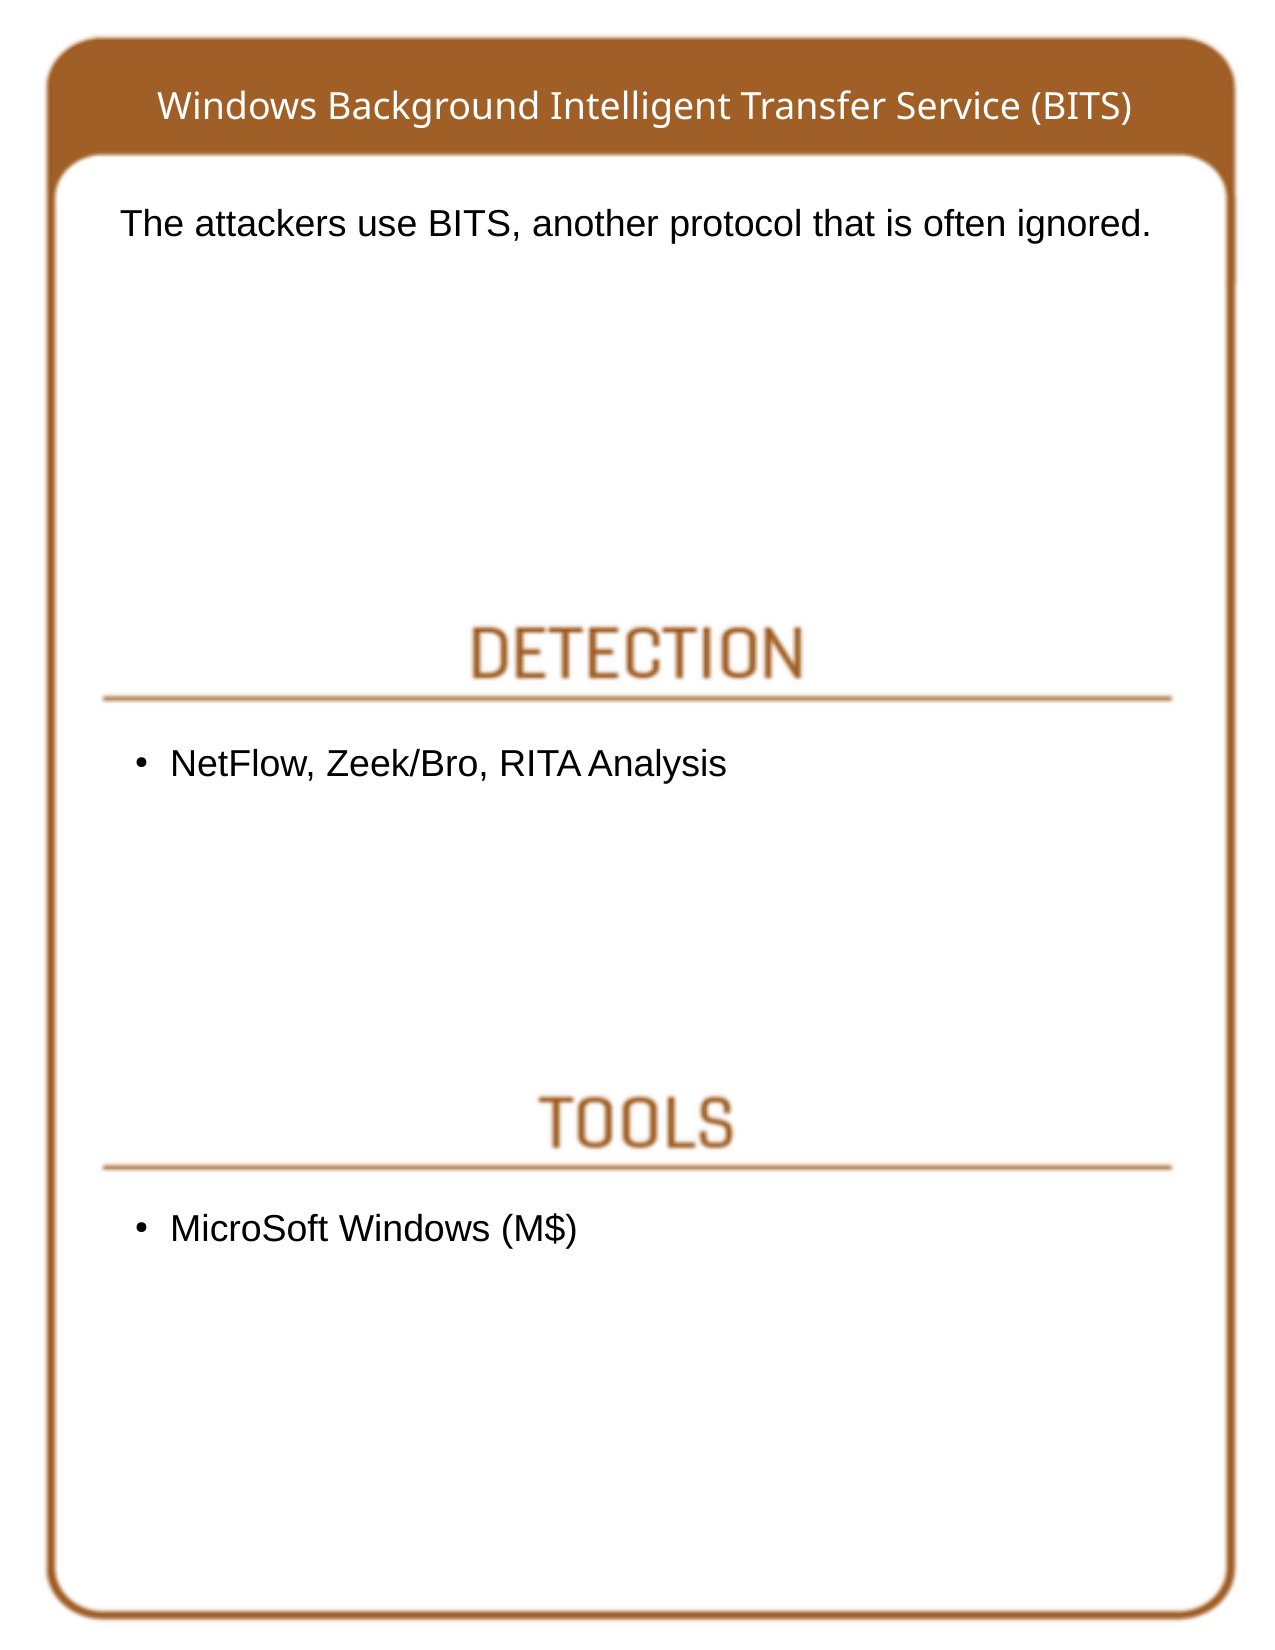

Windows Background Intelligent Transfer Service (BITS)
The attackers use BITS, another protocol that is often ignored.
NetFlow, Zeek/Bro, RITA Analysis
MicroSoft Windows (M$)